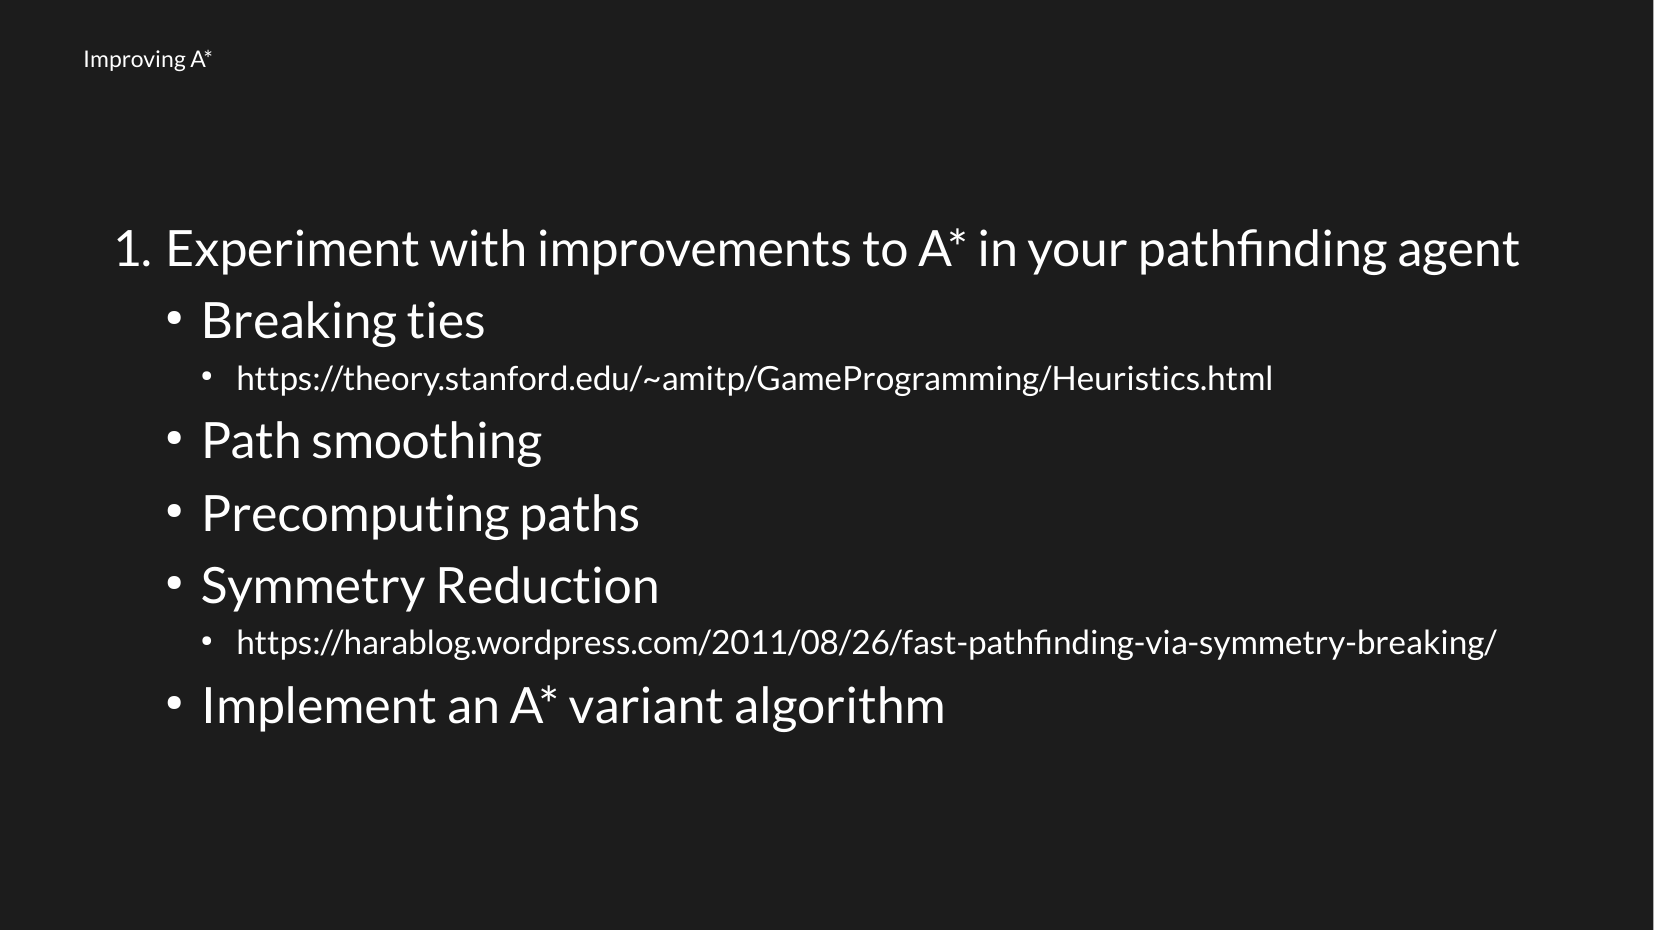

# Improving A*
Experiment with improvements to A* in your pathfinding agent
Breaking ties
https://theory.stanford.edu/~amitp/GameProgramming/Heuristics.html
Path smoothing
Precomputing paths
Symmetry Reduction
https://harablog.wordpress.com/2011/08/26/fast-pathfinding-via-symmetry-breaking/
Implement an A* variant algorithm